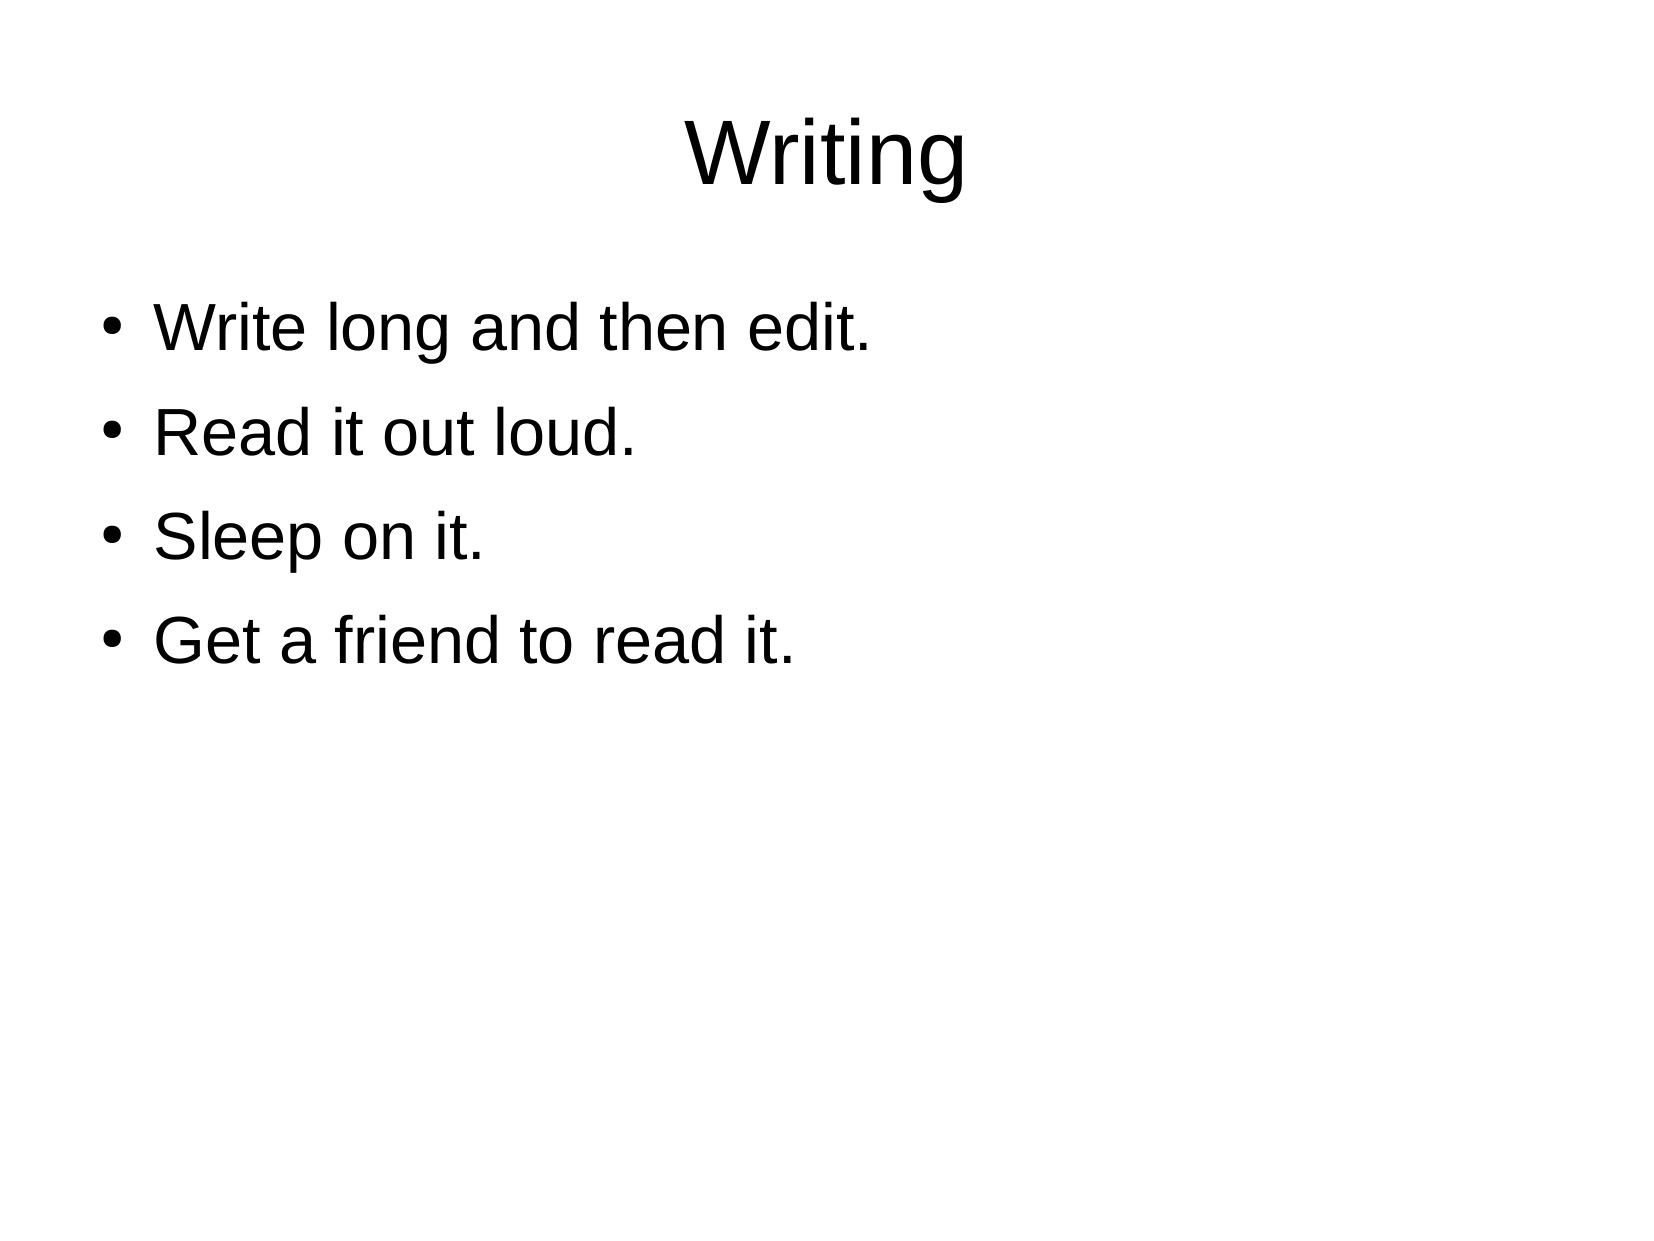

# Writing
Write long and then edit.
Read it out loud.
Sleep on it.
Get a friend to read it.